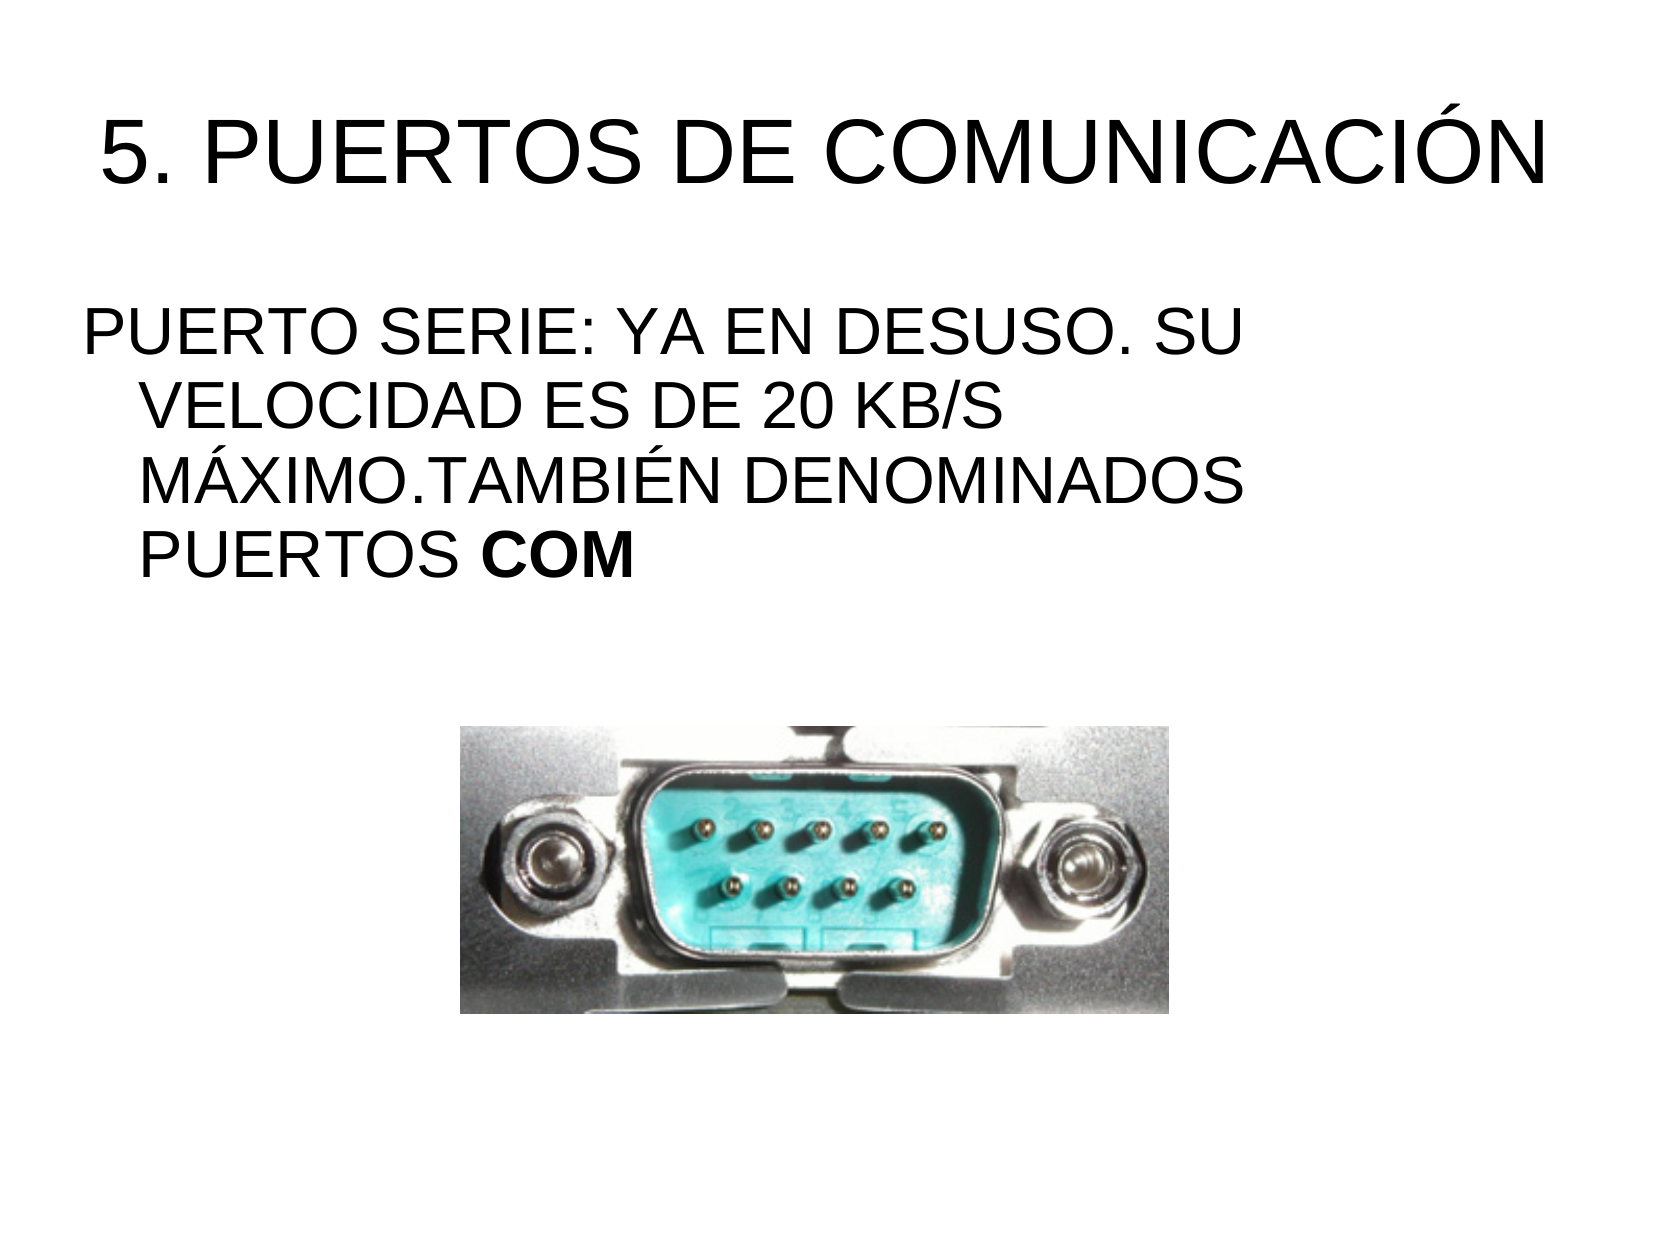

# 5. PUERTOS DE COMUNICACIÓN
PUERTO SERIE: YA EN DESUSO. SU VELOCIDAD ES DE 20 KB/S MÁXIMO.TAMBIÉN DENOMINADOS PUERTOS COM